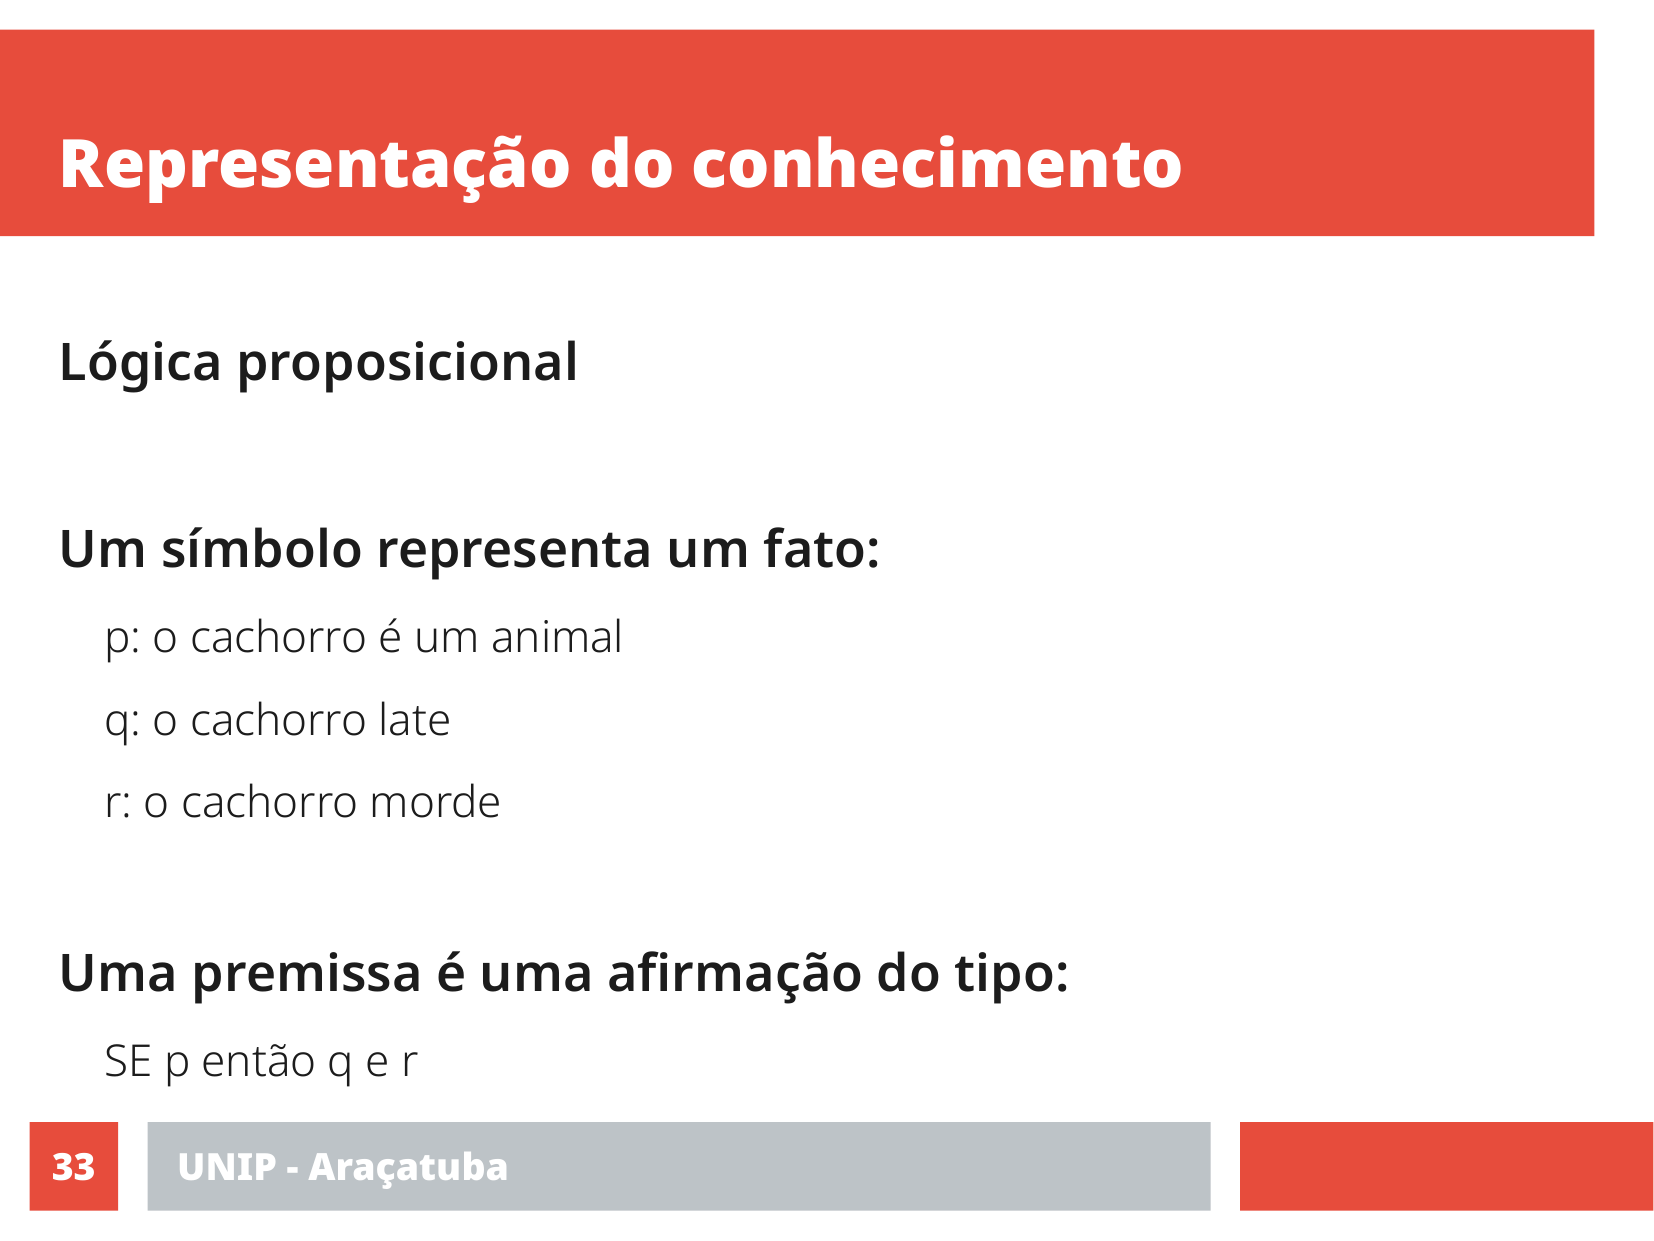

# Representação do conhecimento
Lógica proposicional
Um símbolo representa um fato:
p: o cachorro é um animal
q: o cachorro late
r: o cachorro morde
Uma premissa é uma afirmação do tipo:
SE p então q e r
33
UNIP - Araçatuba